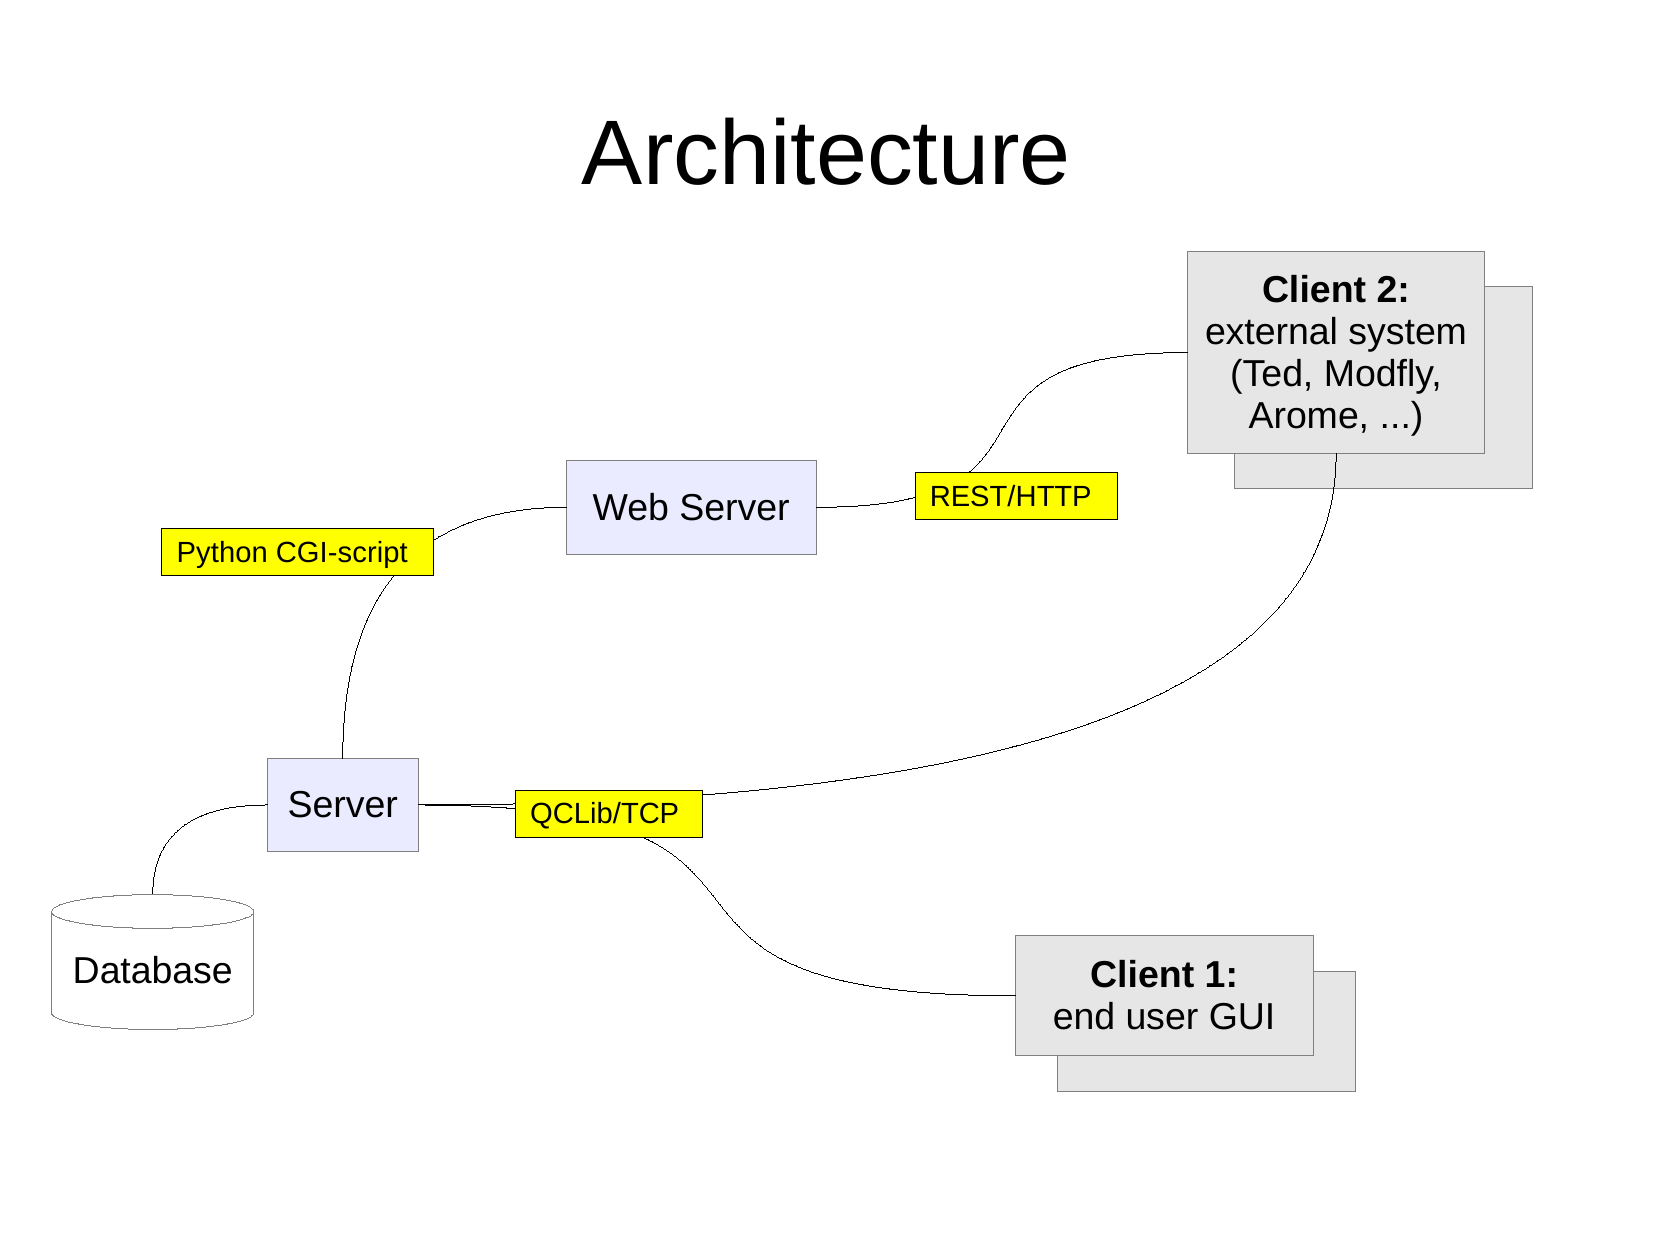

# Architecture
Client 2:
external system
(Ted, Modfly,
Arome, ...)
Web Server
REST/HTTP
Python CGI-script
Server
QCLib/TCP
Database
Client 1:
end user GUI